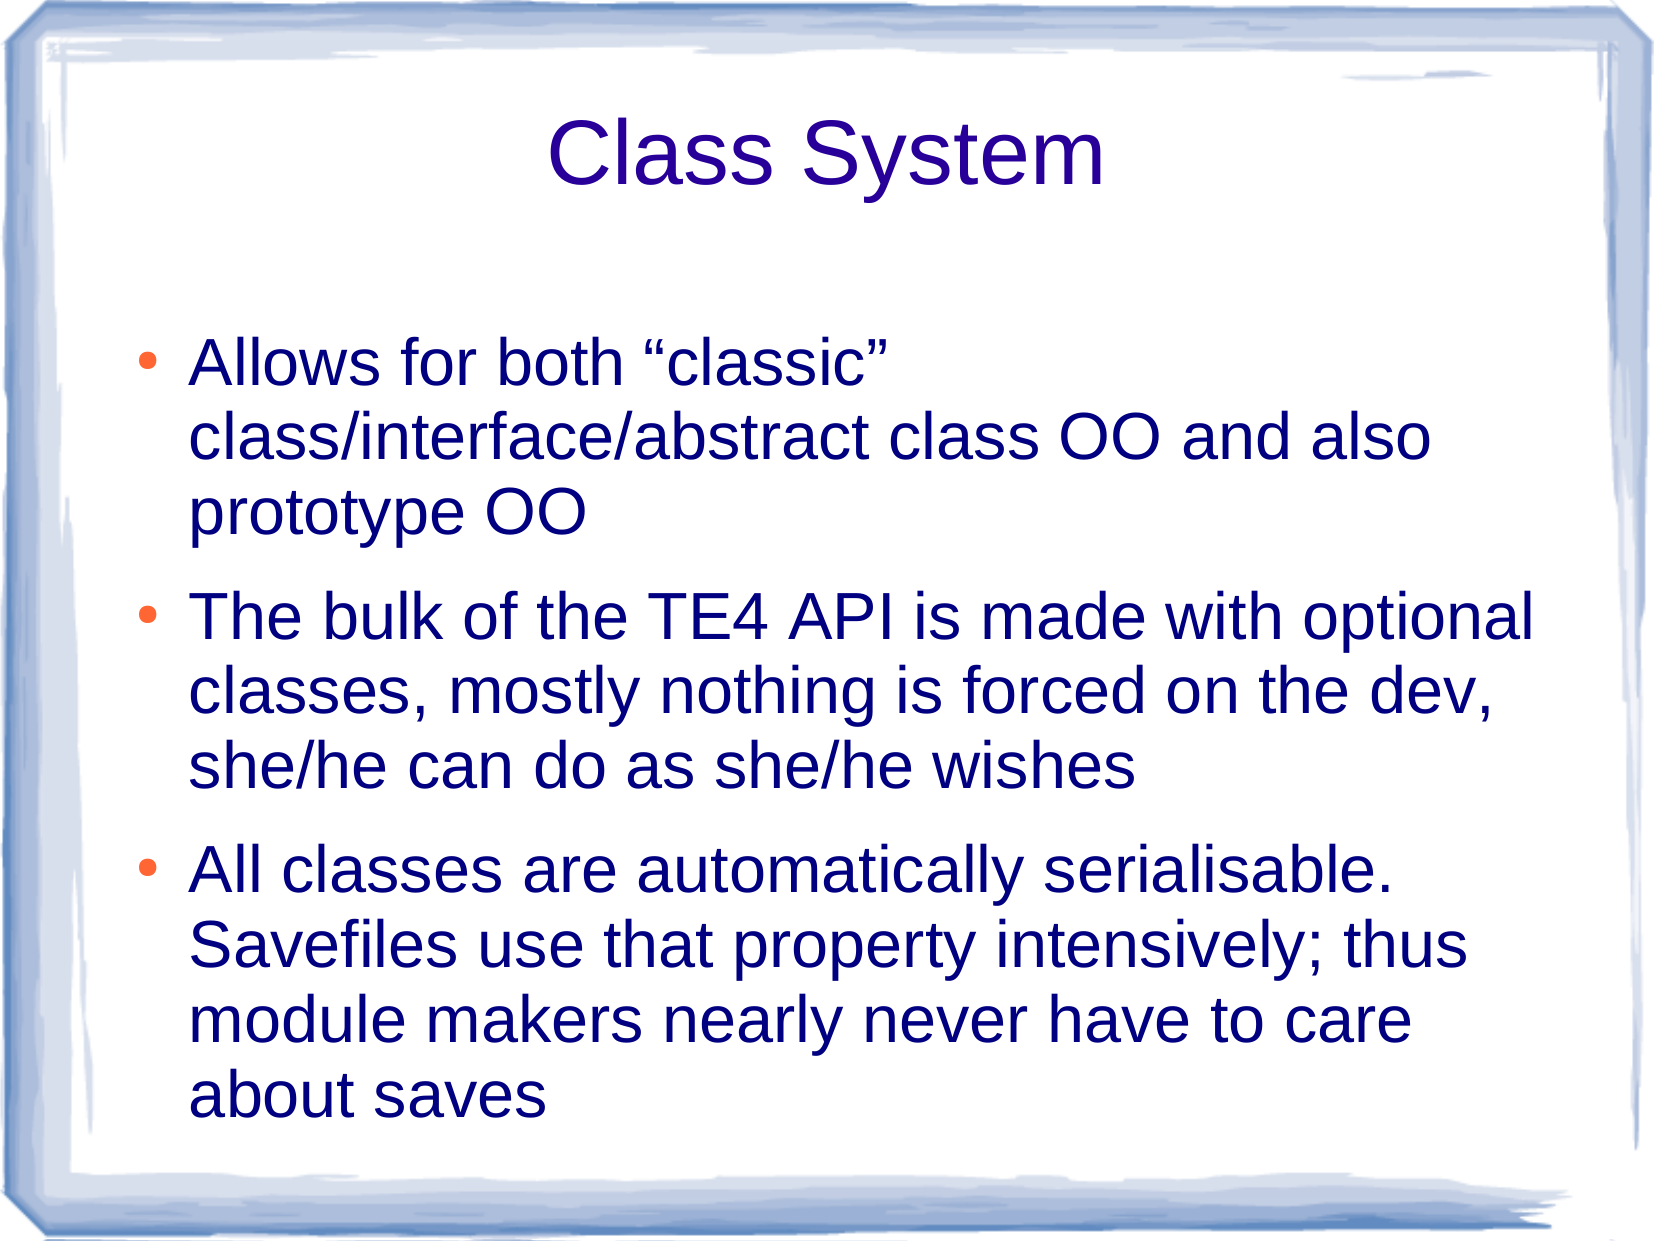

# Class System
Allows for both “classic” class/interface/abstract class OO and also prototype OO
The bulk of the TE4 API is made with optional classes, mostly nothing is forced on the dev, she/he can do as she/he wishes
All classes are automatically serialisable. Savefiles use that property intensively; thus module makers nearly never have to care about saves